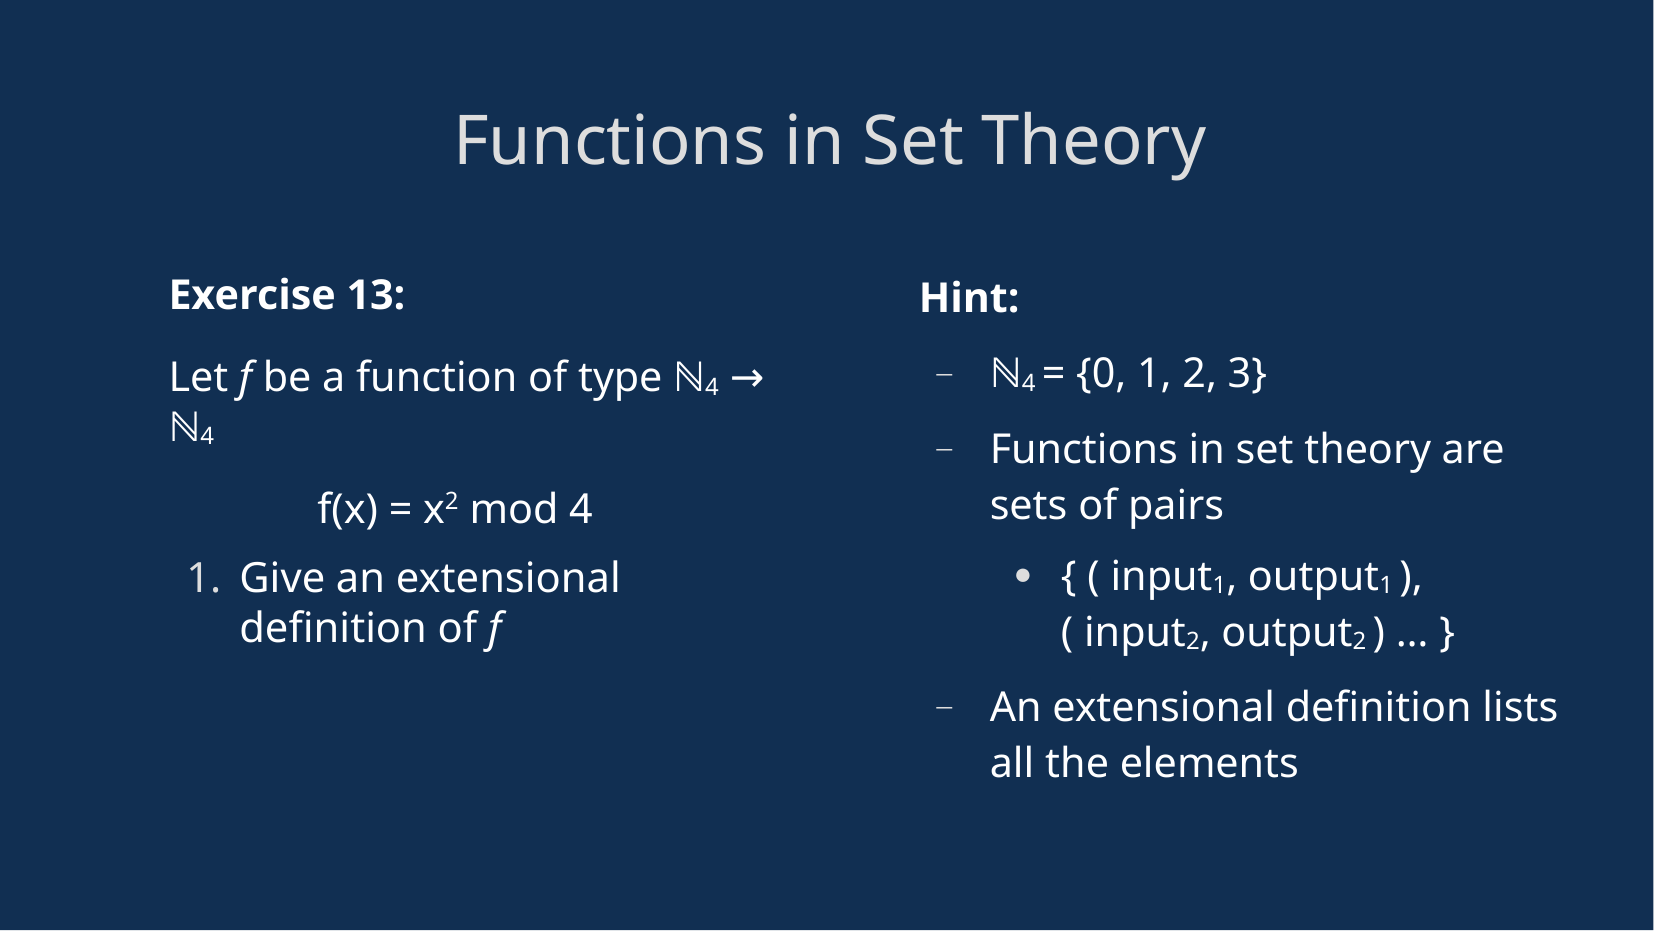

Functions in Set Theory
# Exercise 13:
Let f be a function of type ℕ4 → ℕ4
f(x) = x2 mod 4
Give an extensional definition of f
Hint:
ℕ4 = {0, 1, 2, 3}
Functions in set theory are sets of pairs
{ ( input1, output1 ), ( input2, output2 ) … }
An extensional definition lists all the elements